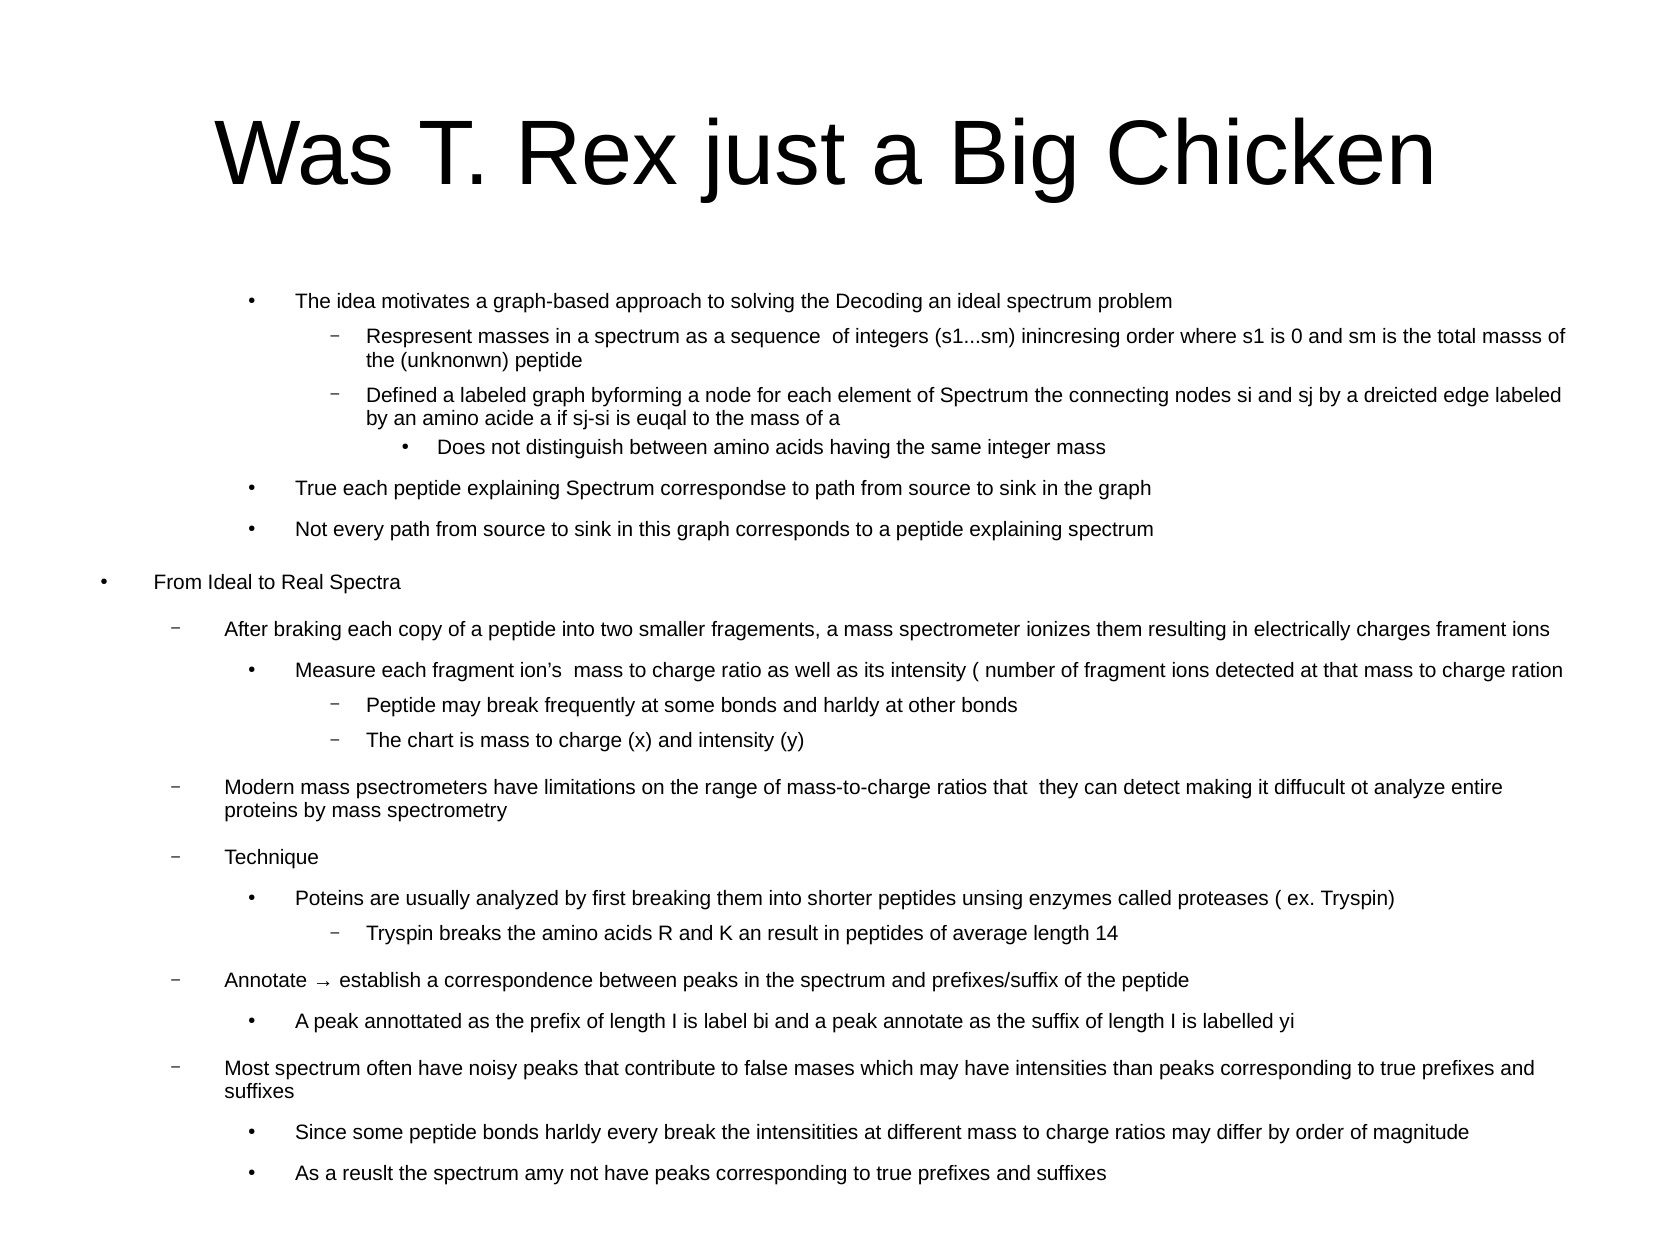

# Was T. Rex just a Big Chicken
The idea motivates a graph-based approach to solving the Decoding an ideal spectrum problem
Respresent masses in a spectrum as a sequence of integers (s1...sm) inincresing order where s1 is 0 and sm is the total masss of the (unknonwn) peptide
Defined a labeled graph byforming a node for each element of Spectrum the connecting nodes si and sj by a dreicted edge labeled by an amino acide a if sj-si is euqal to the mass of a
Does not distinguish between amino acids having the same integer mass
True each peptide explaining Spectrum correspondse to path from source to sink in the graph
Not every path from source to sink in this graph corresponds to a peptide explaining spectrum
From Ideal to Real Spectra
After braking each copy of a peptide into two smaller fragements, a mass spectrometer ionizes them resulting in electrically charges frament ions
Measure each fragment ion’s mass to charge ratio as well as its intensity ( number of fragment ions detected at that mass to charge ration
Peptide may break frequently at some bonds and harldy at other bonds
The chart is mass to charge (x) and intensity (y)
Modern mass psectrometers have limitations on the range of mass-to-charge ratios that they can detect making it diffucult ot analyze entire proteins by mass spectrometry
Technique
Poteins are usually analyzed by first breaking them into shorter peptides unsing enzymes called proteases ( ex. Tryspin)
Tryspin breaks the amino acids R and K an result in peptides of average length 14
Annotate → establish a correspondence between peaks in the spectrum and prefixes/suffix of the peptide
A peak annottated as the prefix of length I is label bi and a peak annotate as the suffix of length I is labelled yi
Most spectrum often have noisy peaks that contribute to false mases which may have intensities than peaks corresponding to true prefixes and suffixes
Since some peptide bonds harldy every break the intensitities at different mass to charge ratios may differ by order of magnitude
As a reuslt the spectrum amy not have peaks corresponding to true prefixes and suffixes